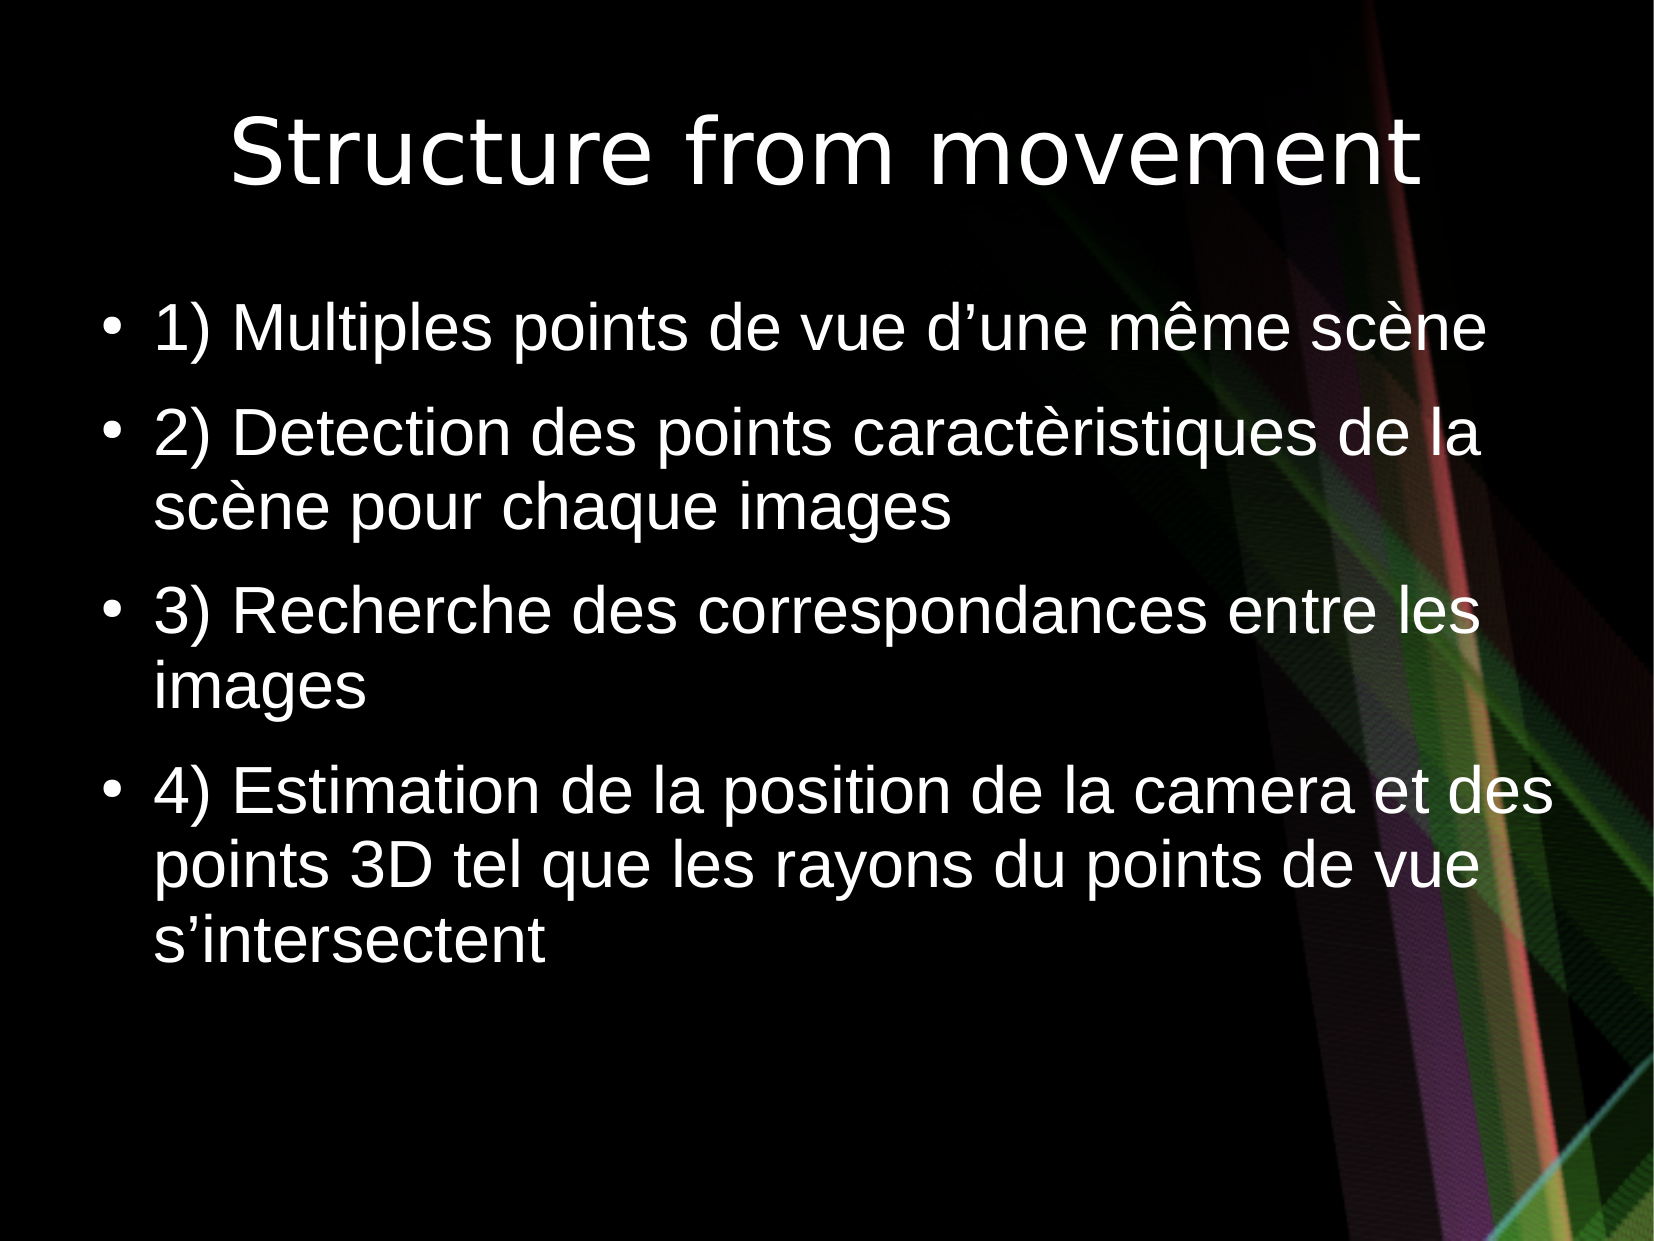

# Structure from movement
1) Multiples points de vue d’une même scène
2) Detection des points caractèristiques de la scène pour chaque images
3) Recherche des correspondances entre les images
4) Estimation de la position de la camera et des points 3D tel que les rayons du points de vue s’intersectent